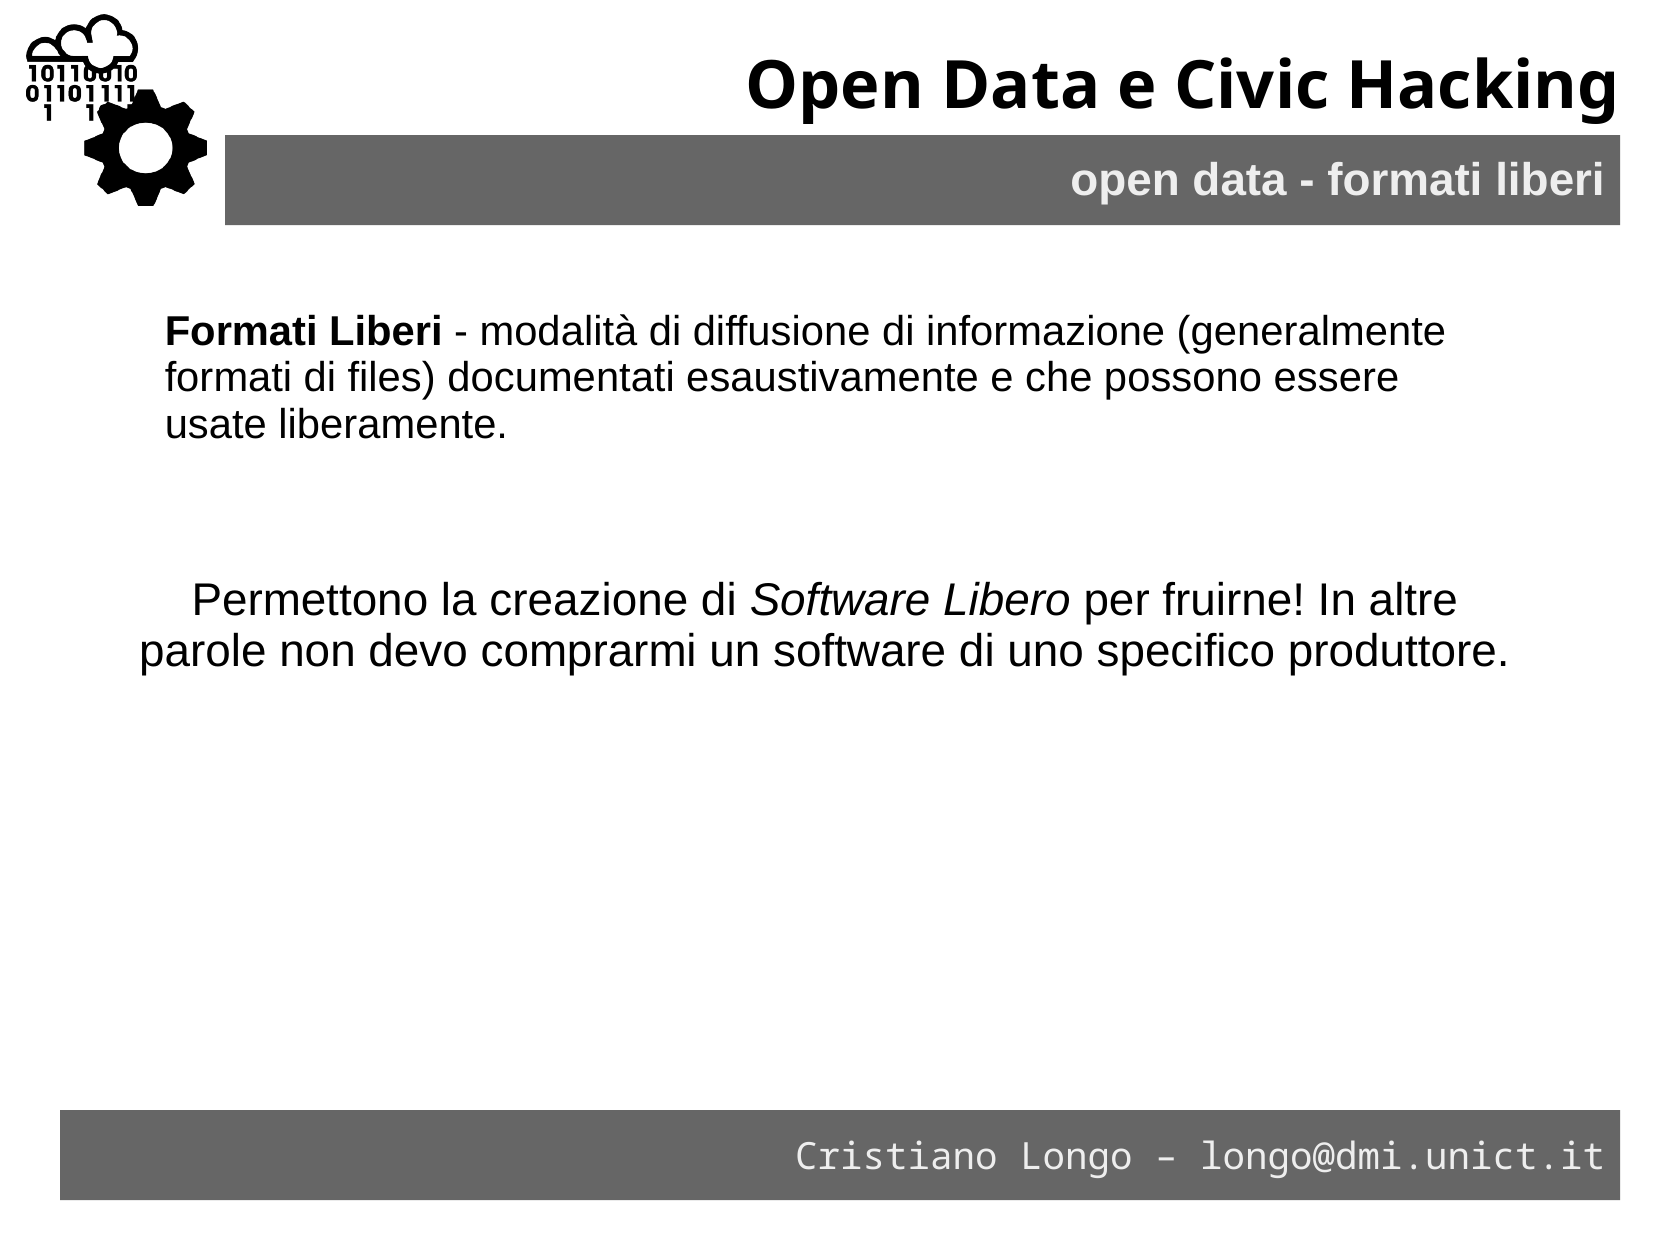

Open Data e Civic Hacking
open data - formati liberi
Formati Liberi - modalità di diffusione di informazione (generalmente formati di files) documentati esaustivamente e che possono essere usate liberamente.
Permettono la creazione di Software Libero per fruirne! In altre parole non devo comprarmi un software di uno specifico produttore.
Cristiano Longo – longo@dmi.unict.it